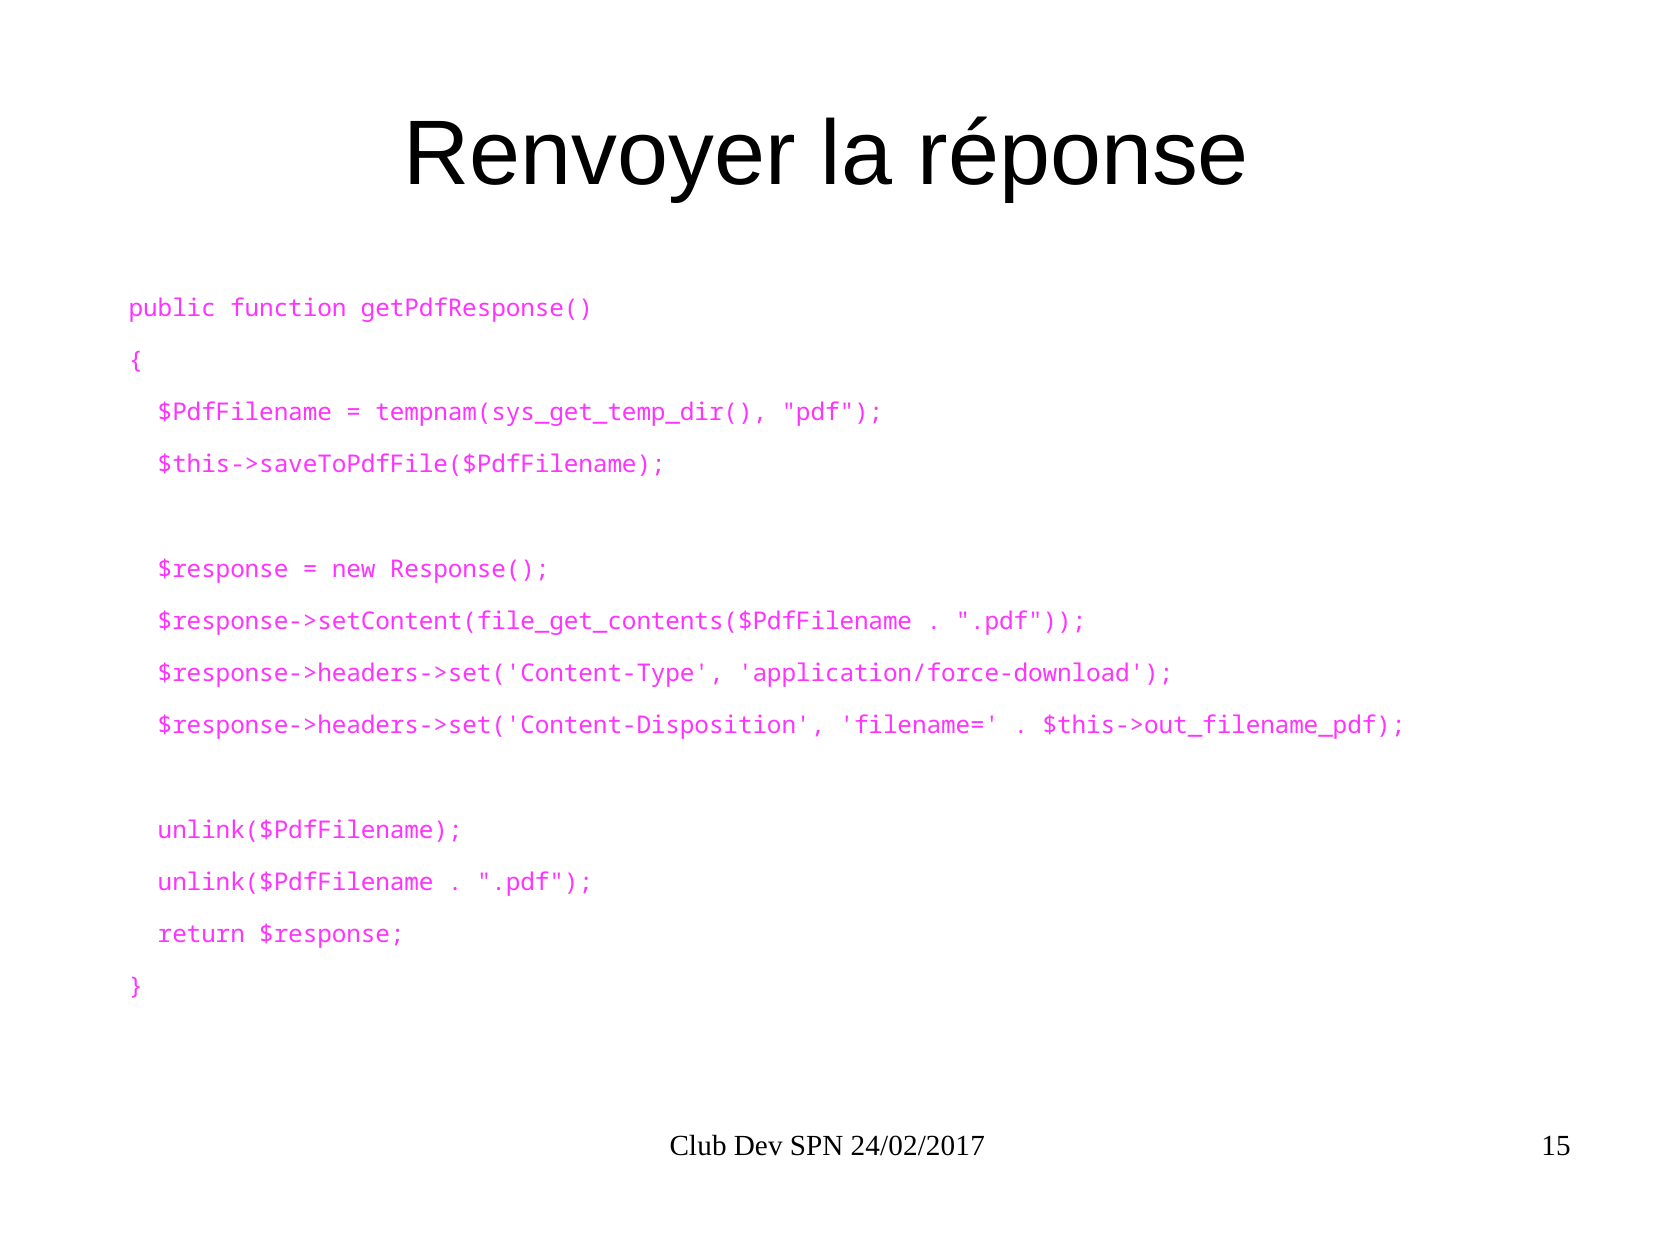

# Renvoyer la réponse
public function getPdfResponse()
{
 $PdfFilename = tempnam(sys_get_temp_dir(), "pdf");
 $this->saveToPdfFile($PdfFilename);
 $response = new Response();
 $response->setContent(file_get_contents($PdfFilename . ".pdf"));
 $response->headers->set('Content-Type', 'application/force-download');
 $response->headers->set('Content-Disposition', 'filename=' . $this->out_filename_pdf);
 unlink($PdfFilename);
 unlink($PdfFilename . ".pdf");
 return $response;
}
Club Dev SPN 24/02/2017
15